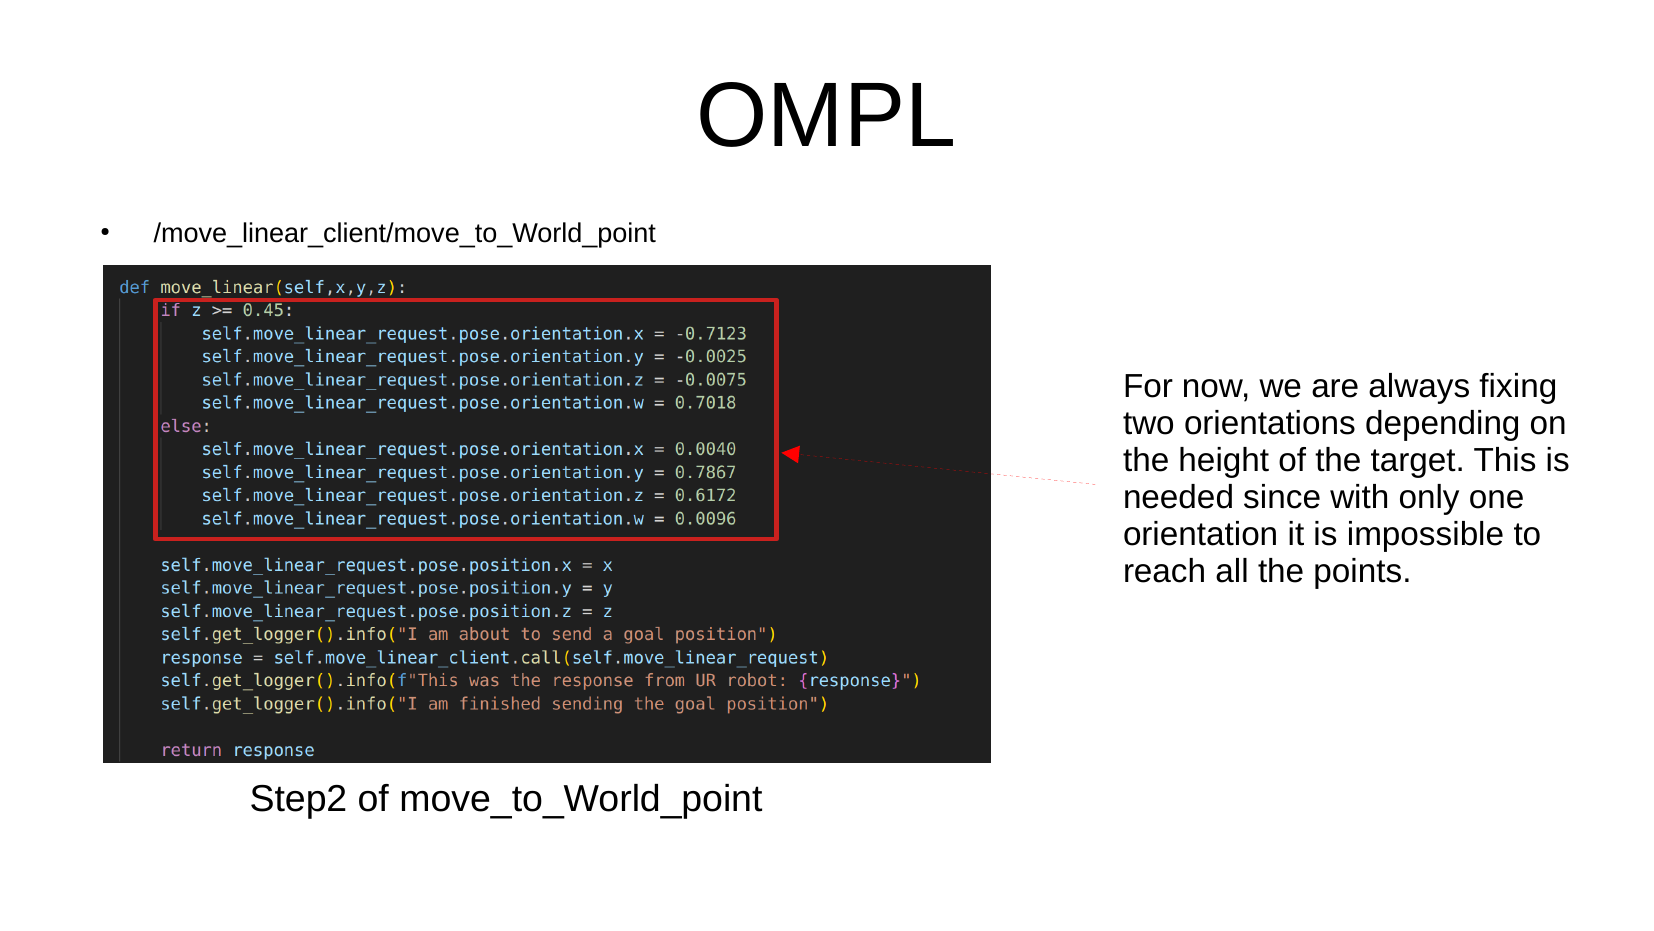

# OMPL
/move_linear_client/move_to_World_point
For now, we are always fixing two orientations depending on the height of the target. This is needed since with only one orientation it is impossible to reach all the points.
 Step2 of move_to_World_point